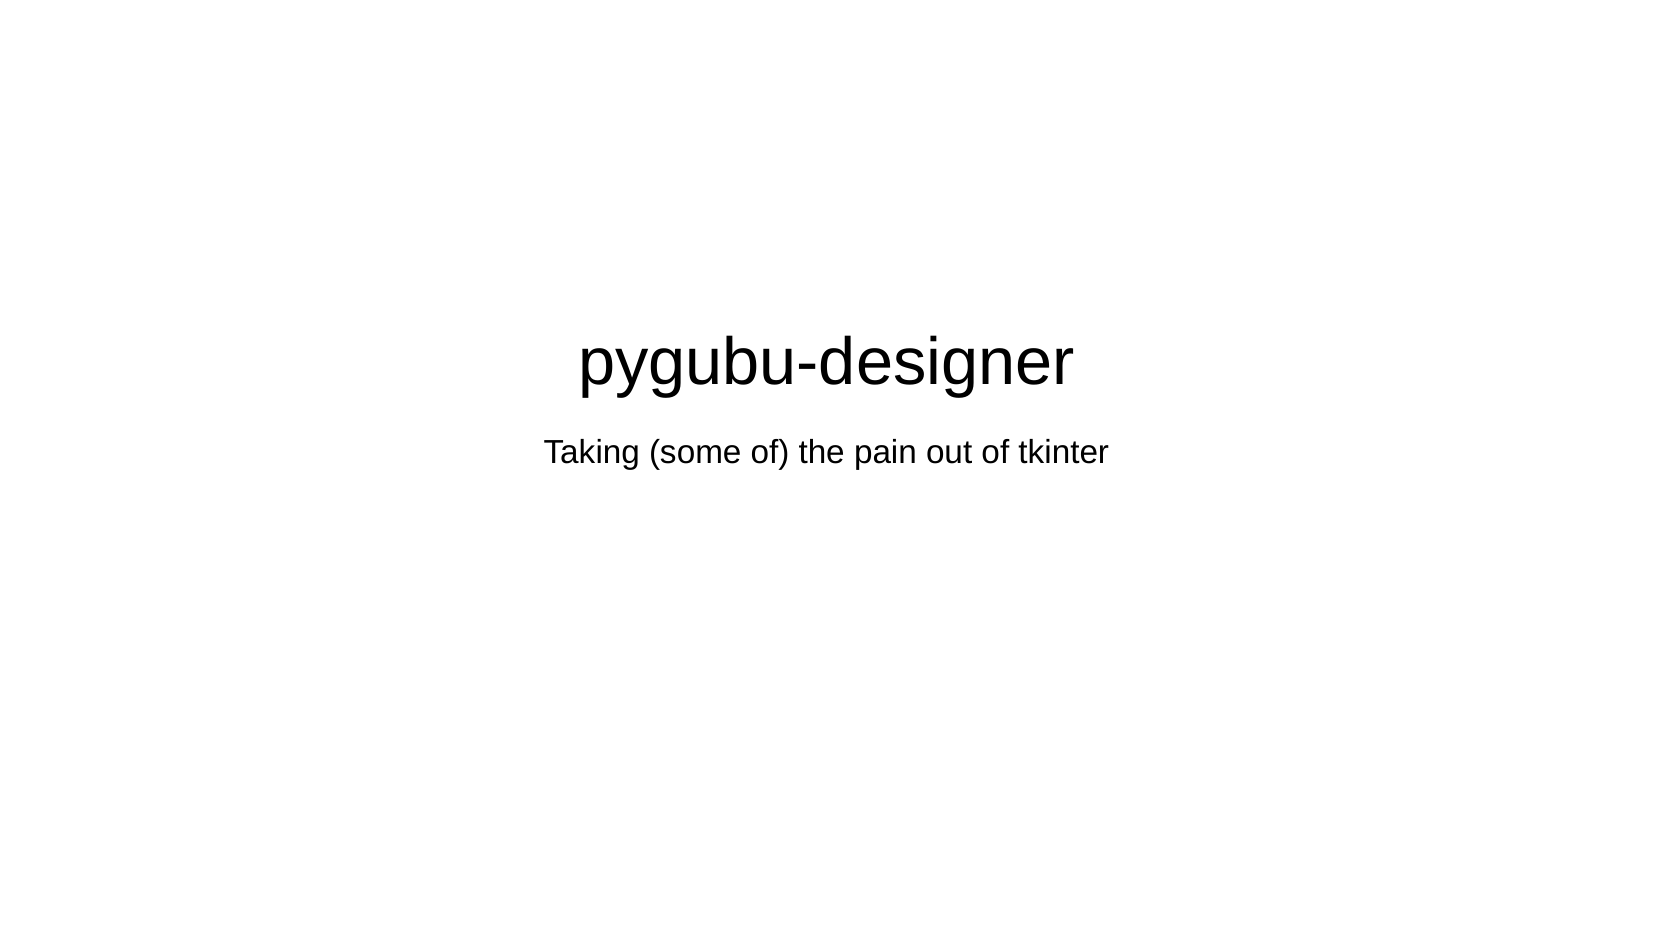

# pygubu-designer
Taking (some of) the pain out of tkinter